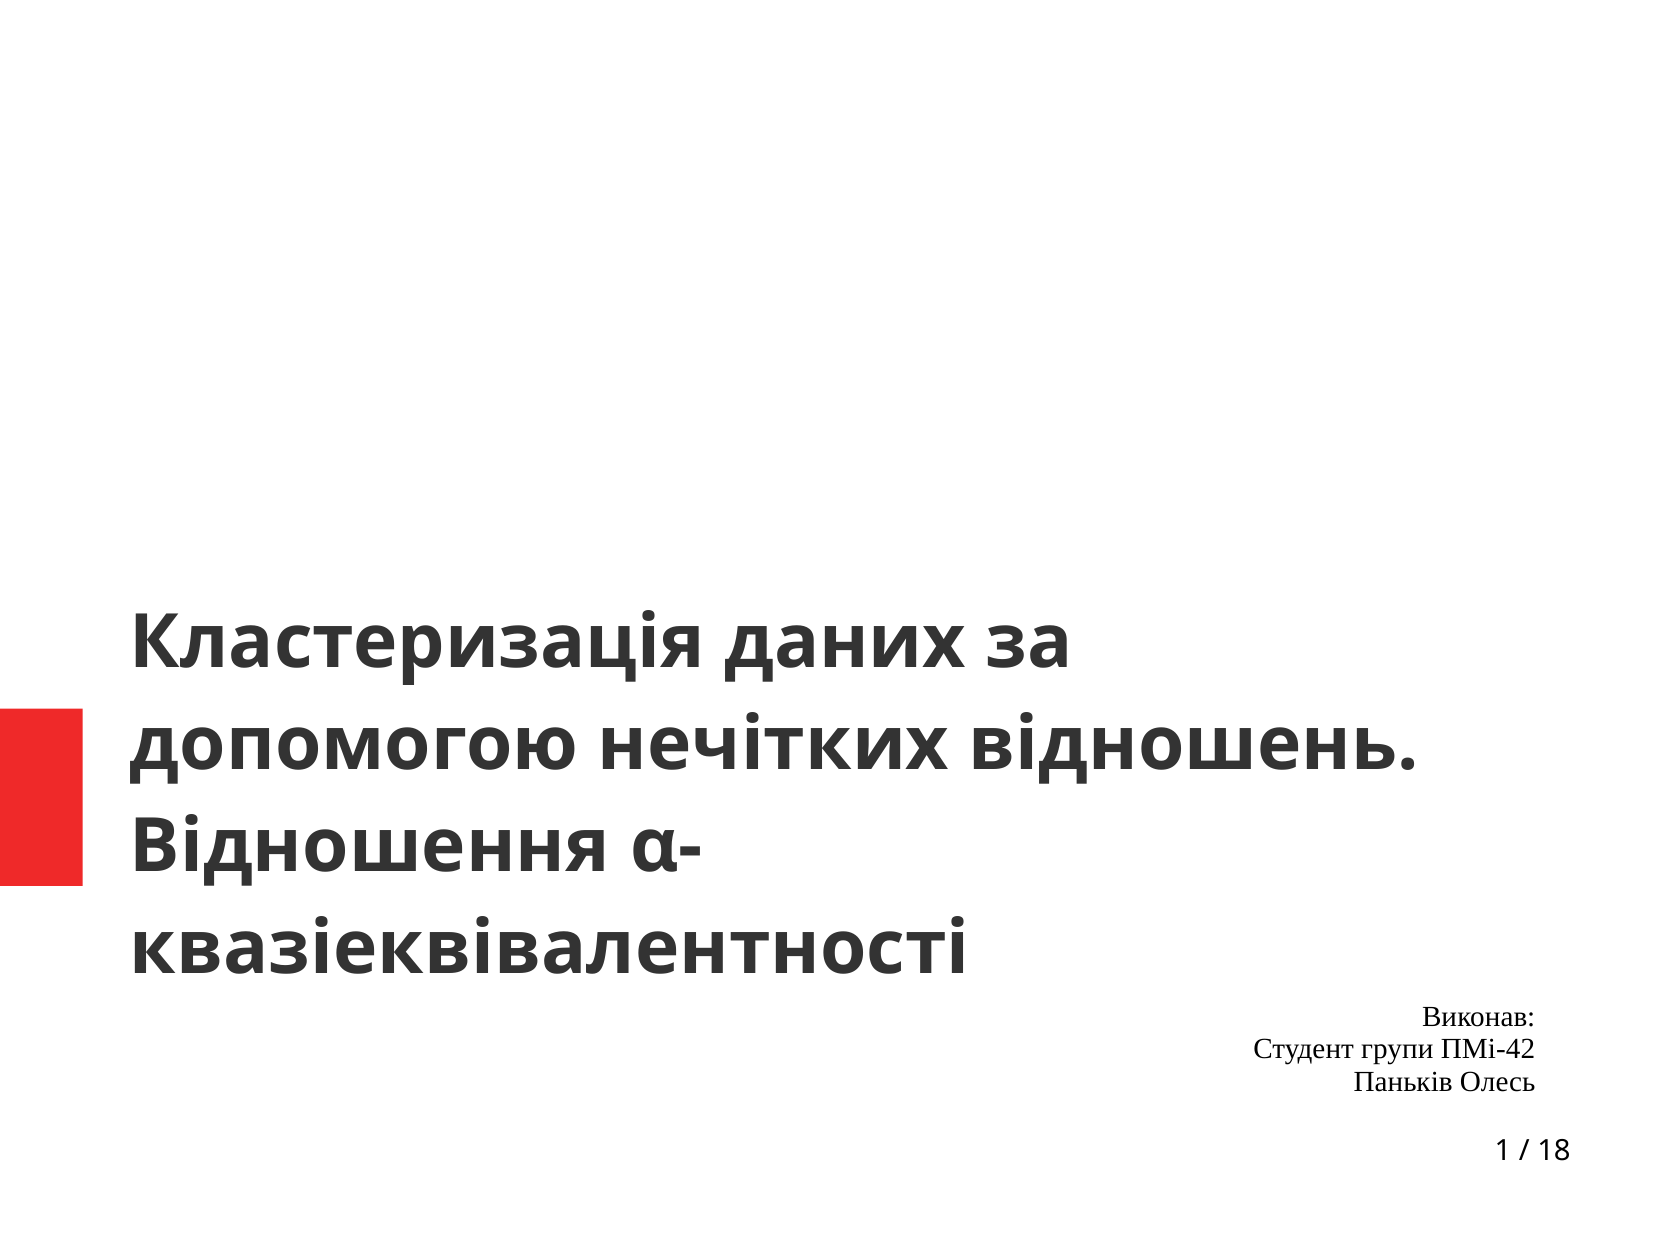

# Кластеризація даних за допомогою нечітких відношень. Відношення α-квазіеквівалентності
Виконав:
Студент групи ПМі-42
Паньків Олесь
1